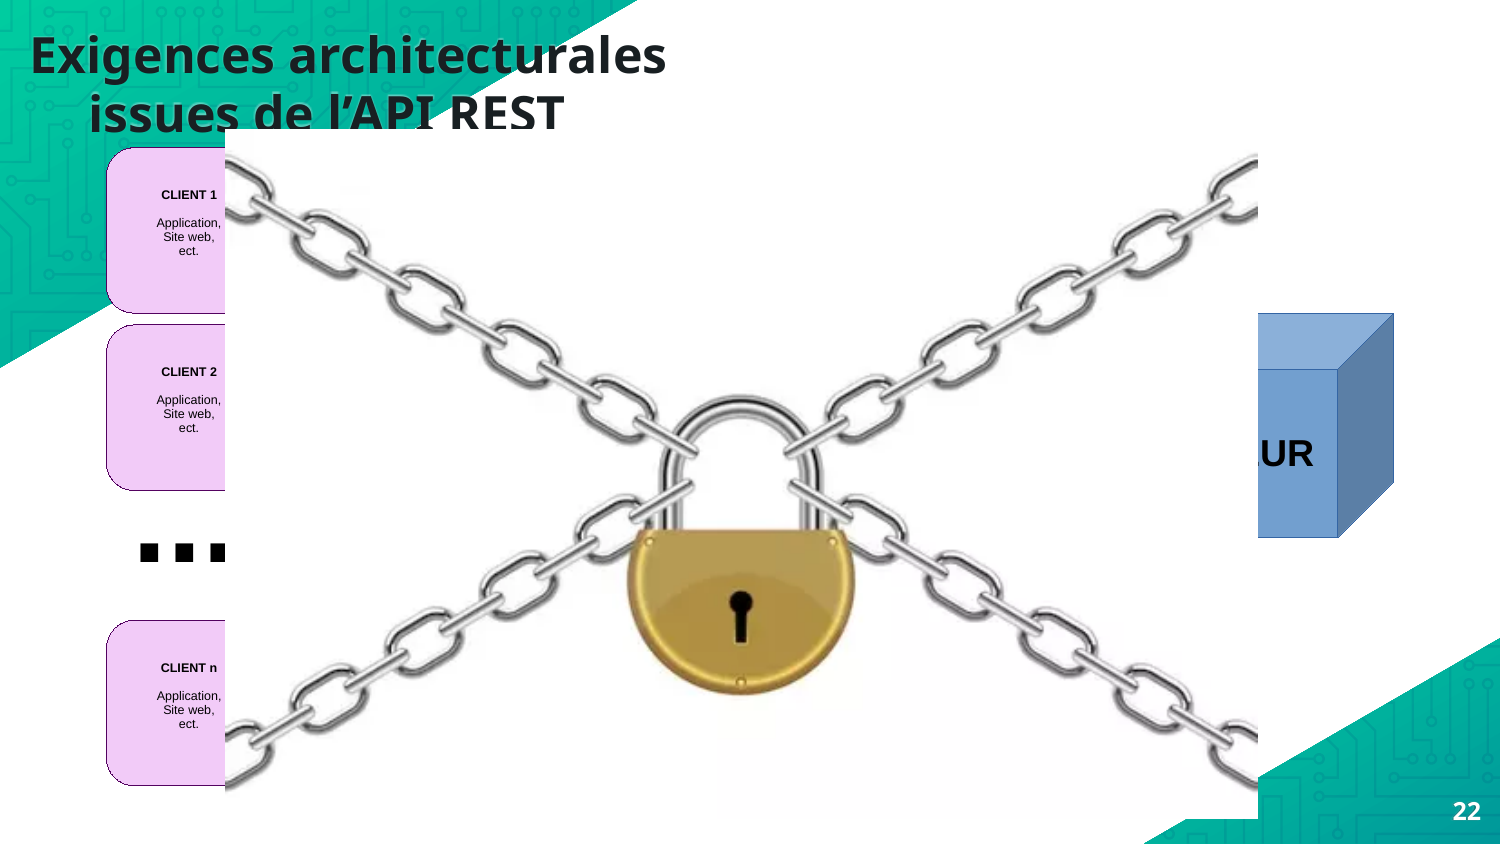

# Exigences architecturales
issues de l’API REST
CLIENT 1
Application,
Site web,
ect.
CLIENT 2
Application,
Site web,
ect.
...
CLIENT n
Application,
Site web,
ect.
Requête HTTP
Réponse JSON, XML, etc.
Requête HTTP
Réponse JSON, XML, etc.
Requête HTTP
Réponse JSON, XML, etc.
SERVEUR
API REST
POST, GET, PUT, DELETE, etc.
Traitements